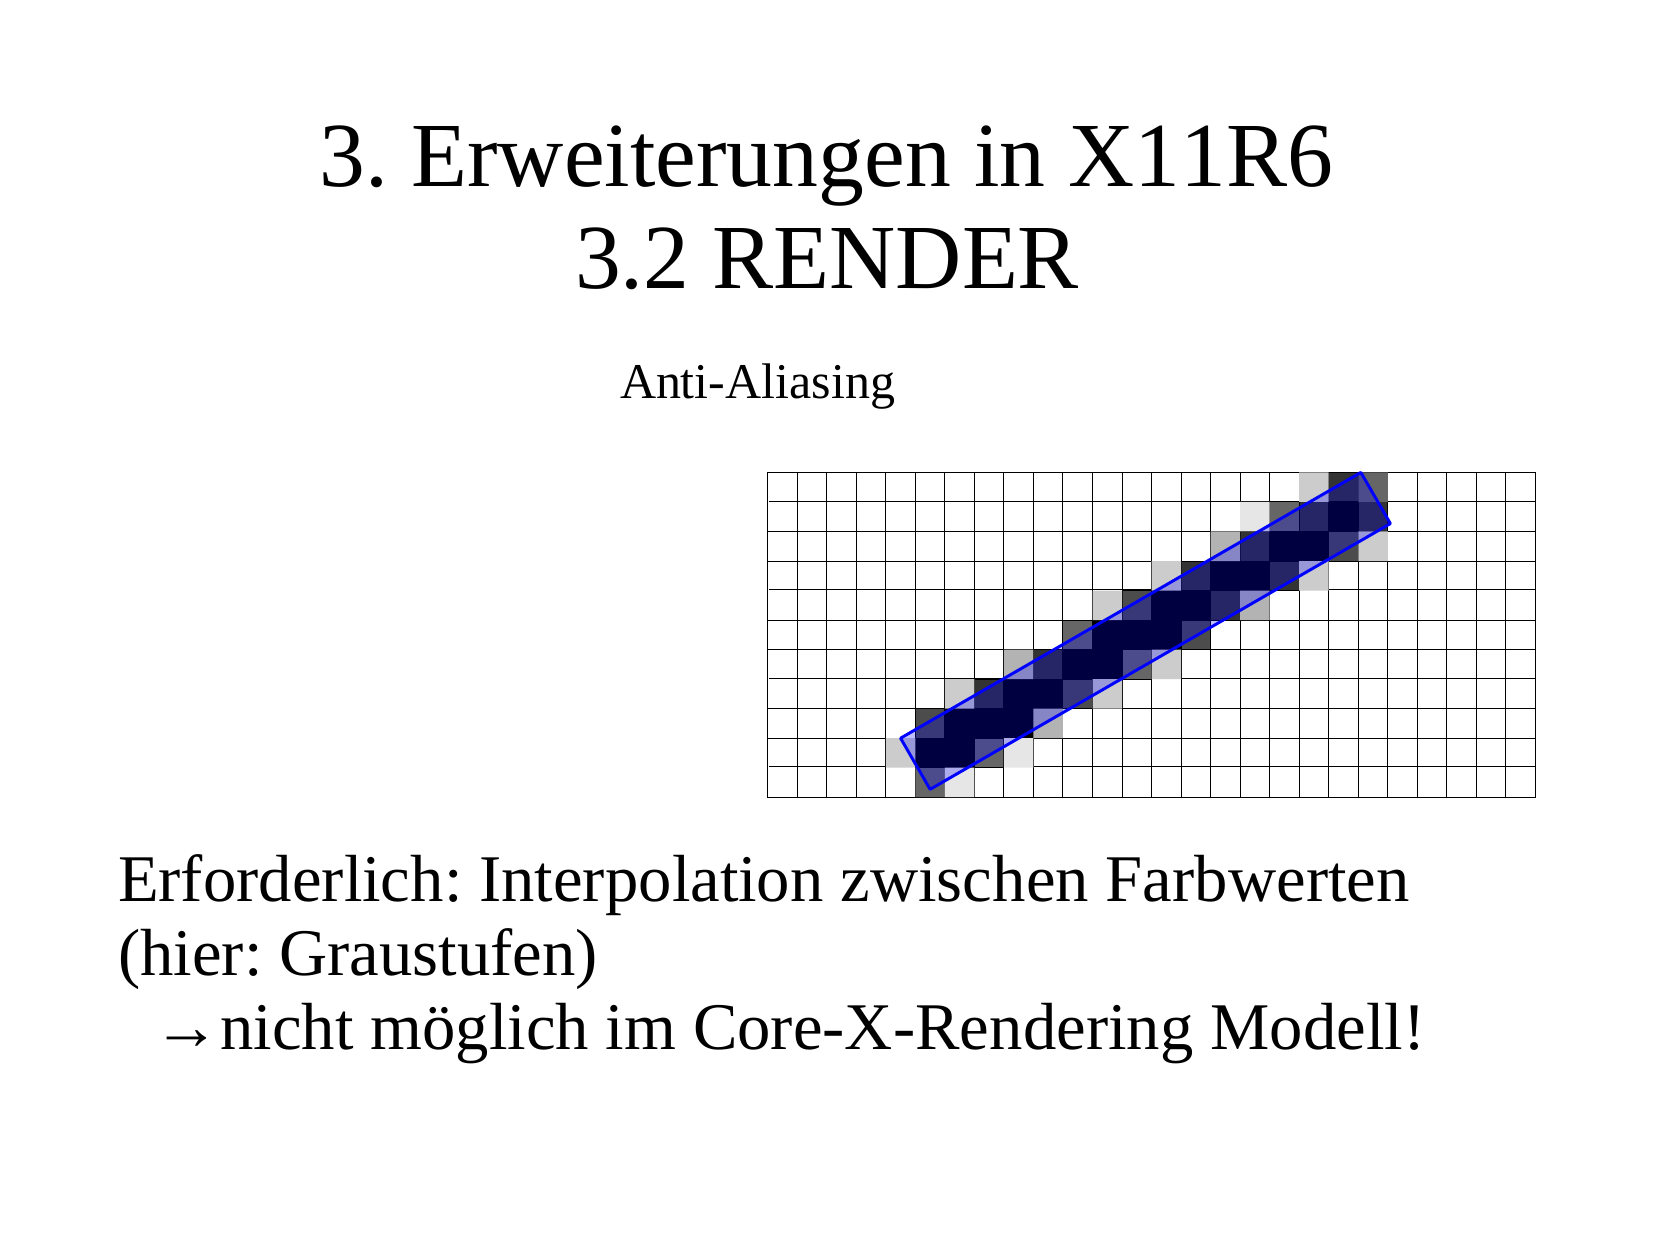

# 3. Erweiterungen in X11R6 3.2 RENDER
Anti-Aliasing
Erforderlich: Interpolation zwischen Farbwerten (hier: Graustufen)
→nicht möglich im Core-X-Rendering Modell!